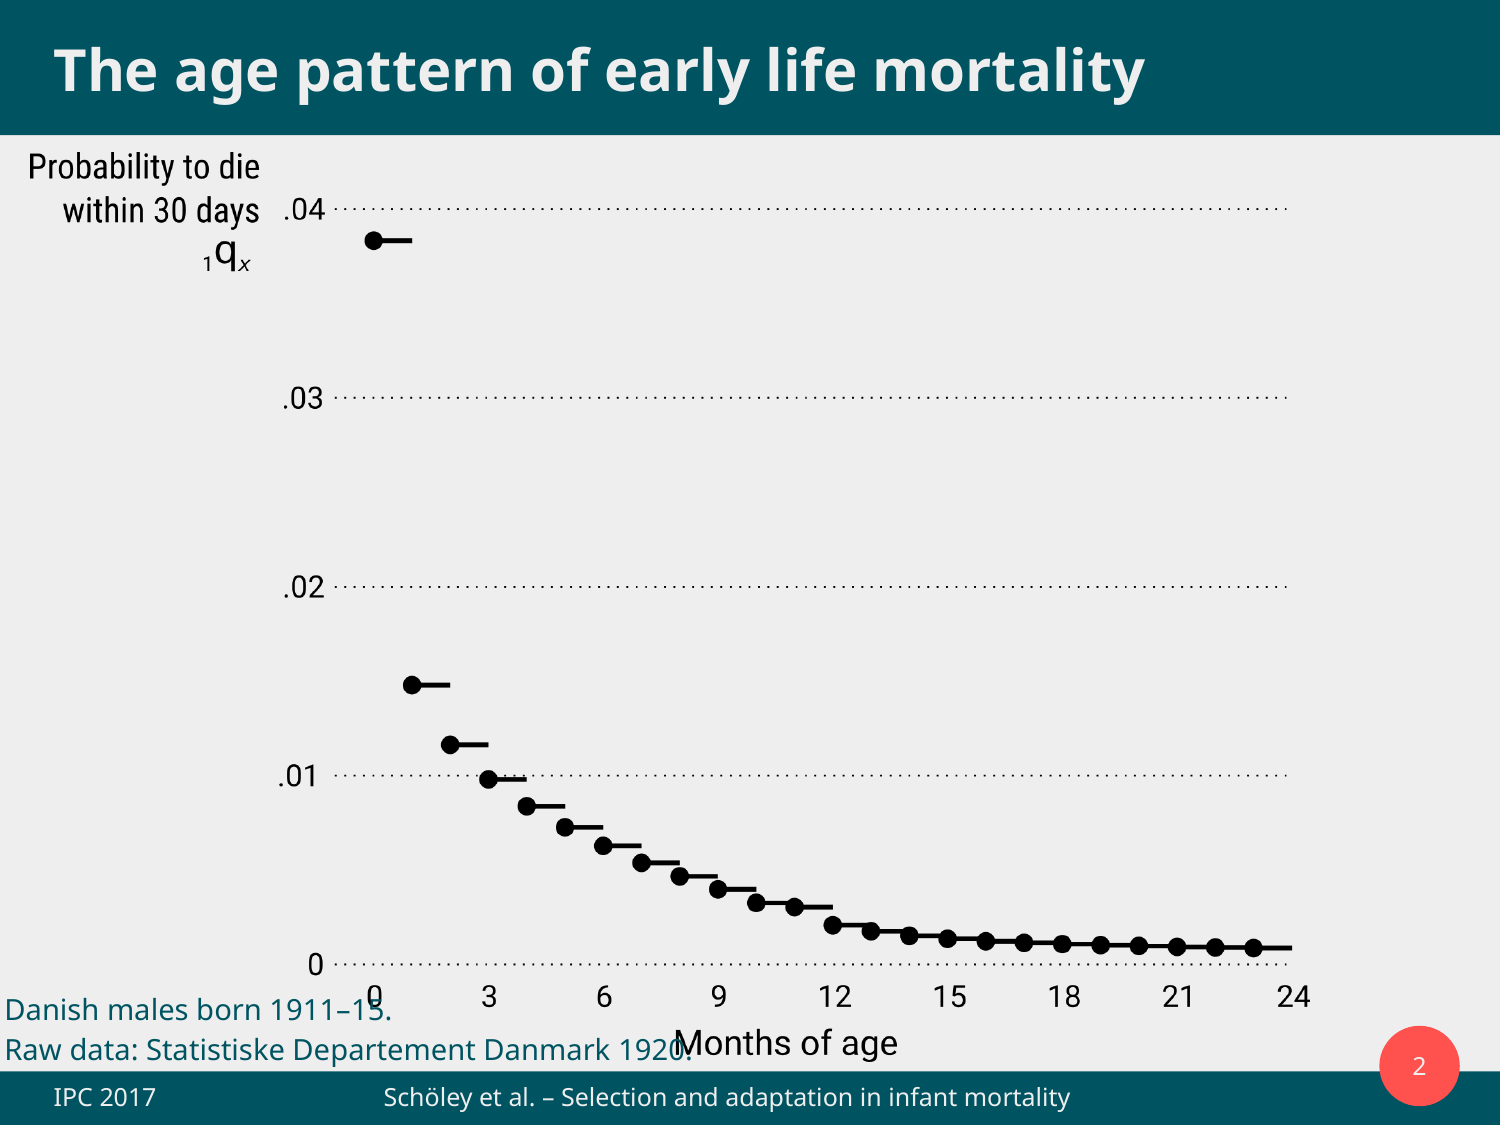

# The age pattern of early life mortality
Danish males born 1911–15.
Raw data: Statistiske Departement Danmark 1920.
2
IPC 2017
Schöley et al. – Selection and adaptation in infant mortality